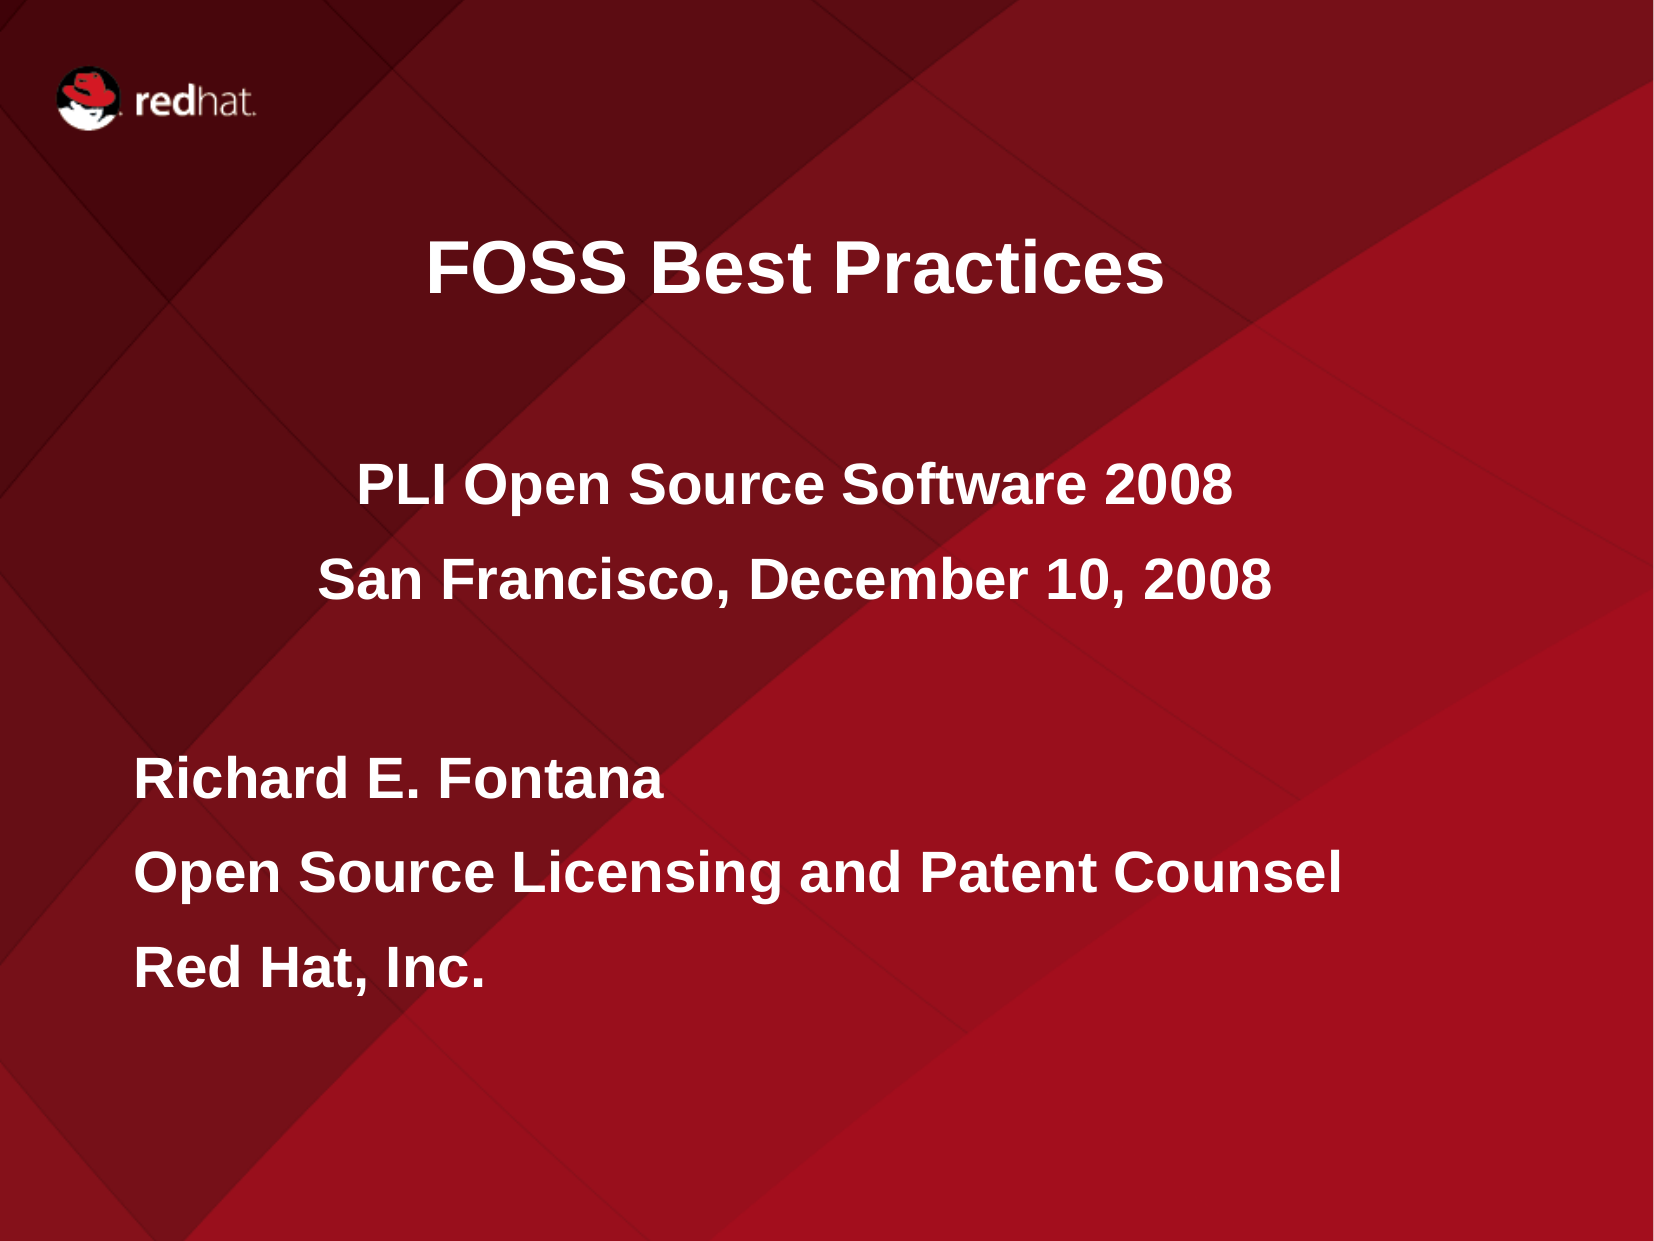

FOSS Best Practices
PLI Open Source Software 2008
San Francisco, December 10, 2008
Richard E. Fontana
Open Source Licensing and Patent Counsel
Red Hat, Inc.